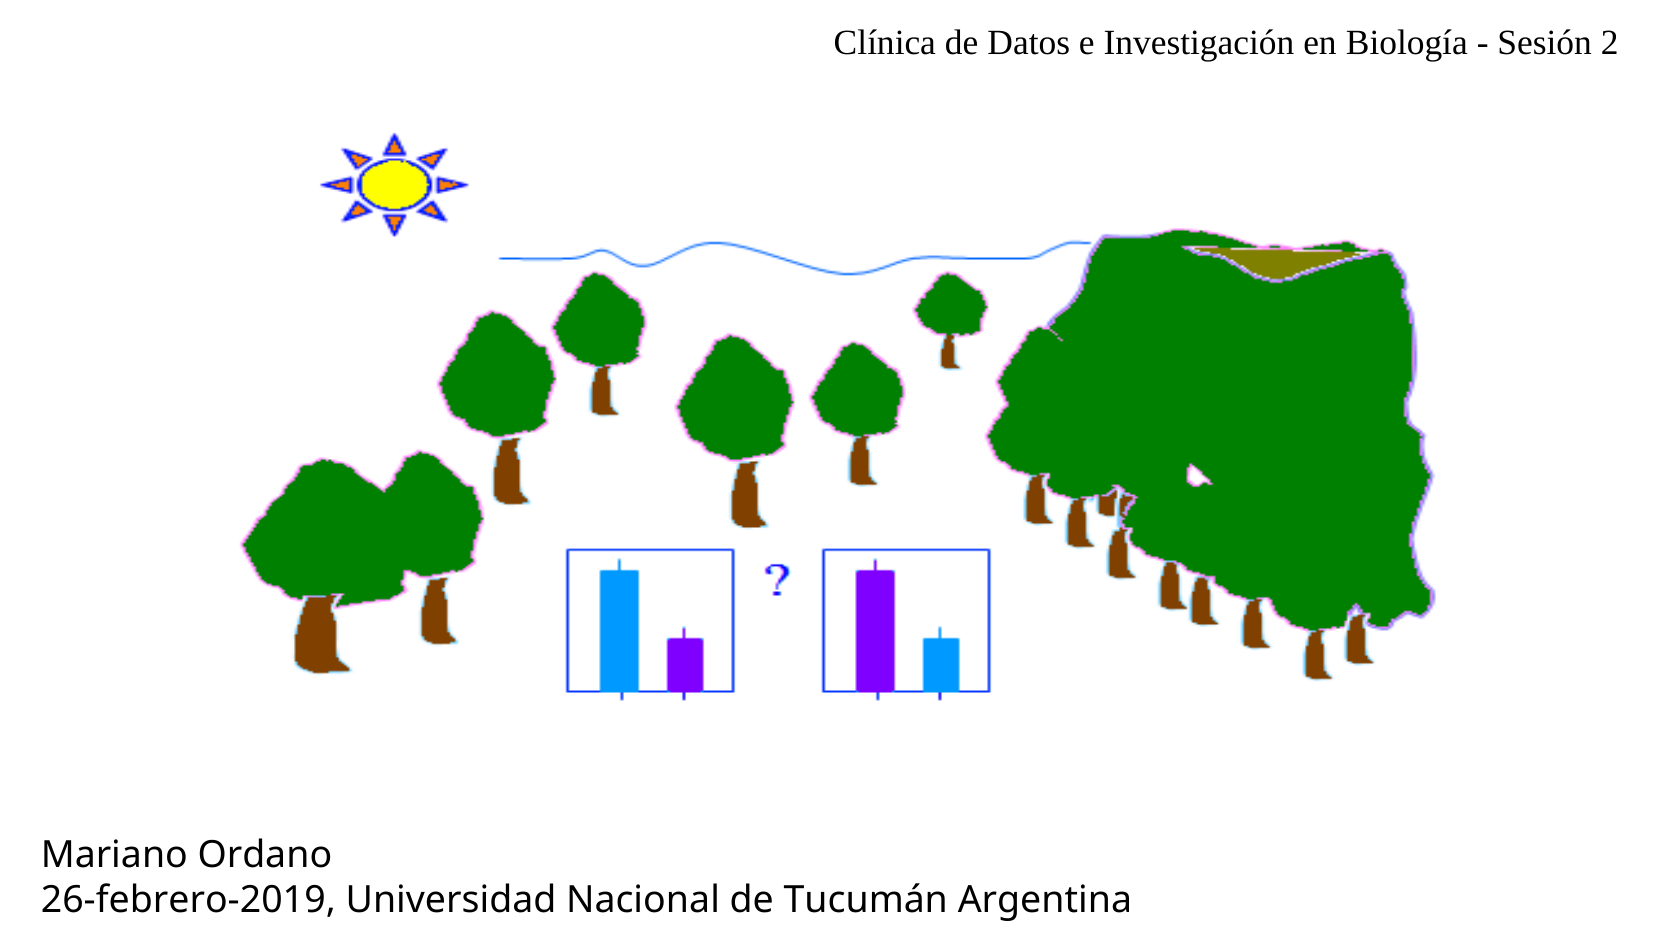

Clínica de Datos e Investigación en Biología - Sesión 2
Mariano Ordano
26-febrero-2019, Universidad Nacional de Tucumán Argentina